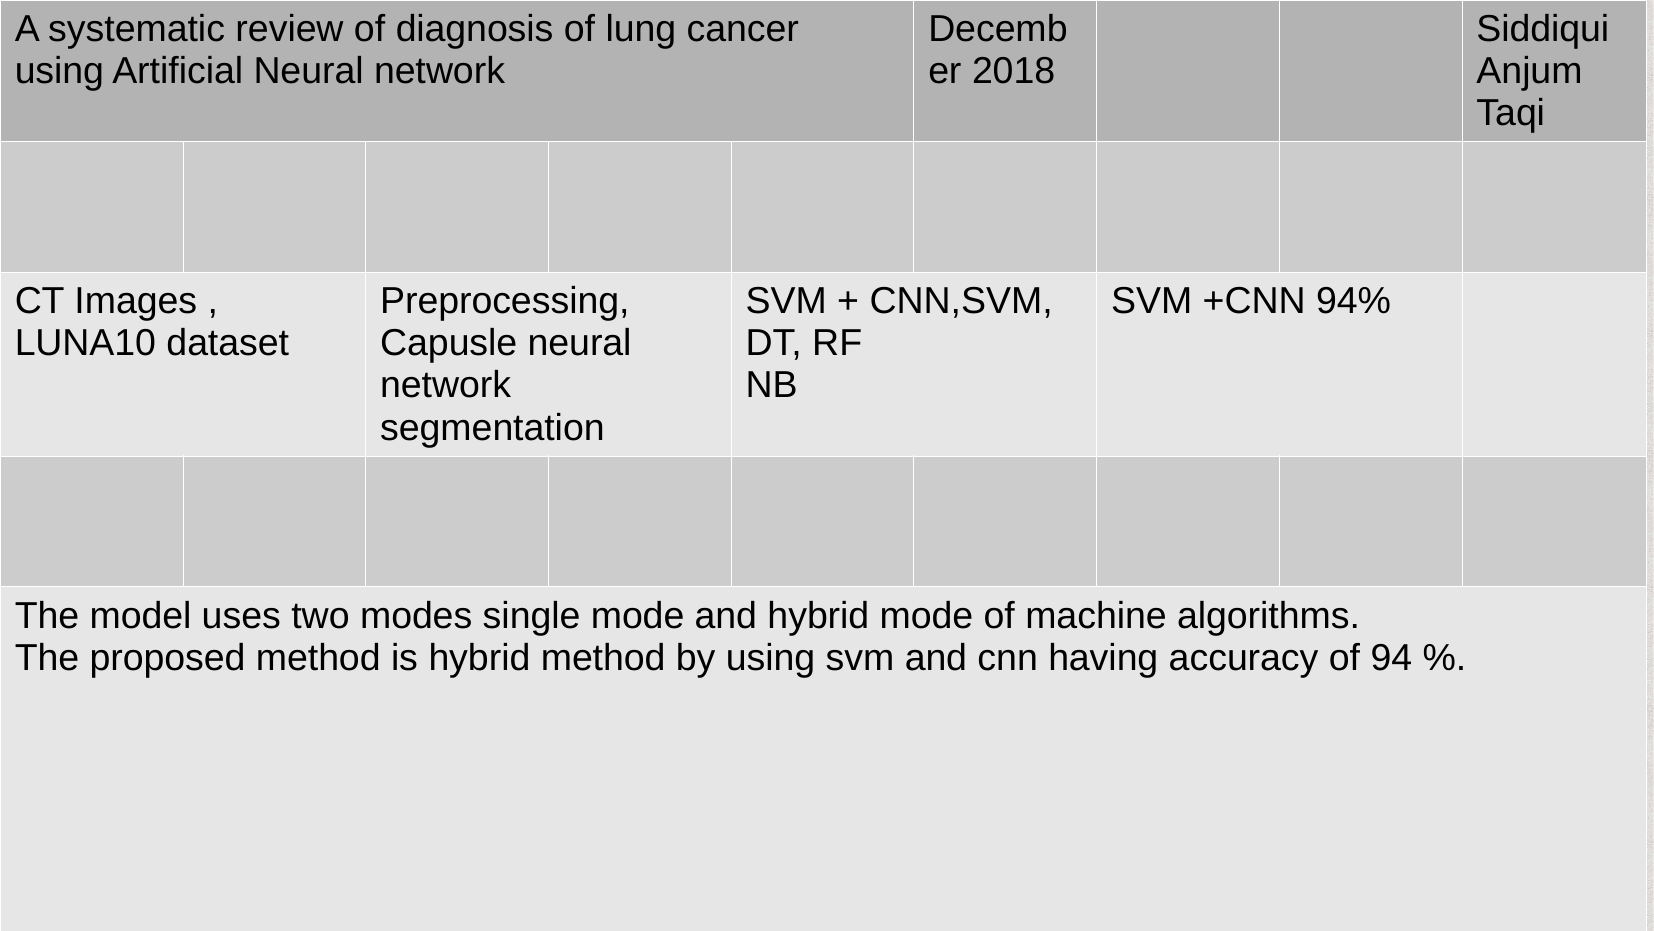

| A systematic review of diagnosis of lung cancer using Artificial Neural network | | | | | December 2018 | | | Siddiqui Anjum Taqi |
| --- | --- | --- | --- | --- | --- | --- | --- | --- |
| | | | | | | | | |
| CT Images , LUNA10 dataset | | Preprocessing, Capusle neural network segmentation | | SVM + CNN,SVM, DT, RF NB | | SVM +CNN 94% | | |
| | | | | | | | | |
| The model uses two modes single mode and hybrid mode of machine algorithms. The proposed method is hybrid method by using svm and cnn having accuracy of 94 %. | | | | | | | | |